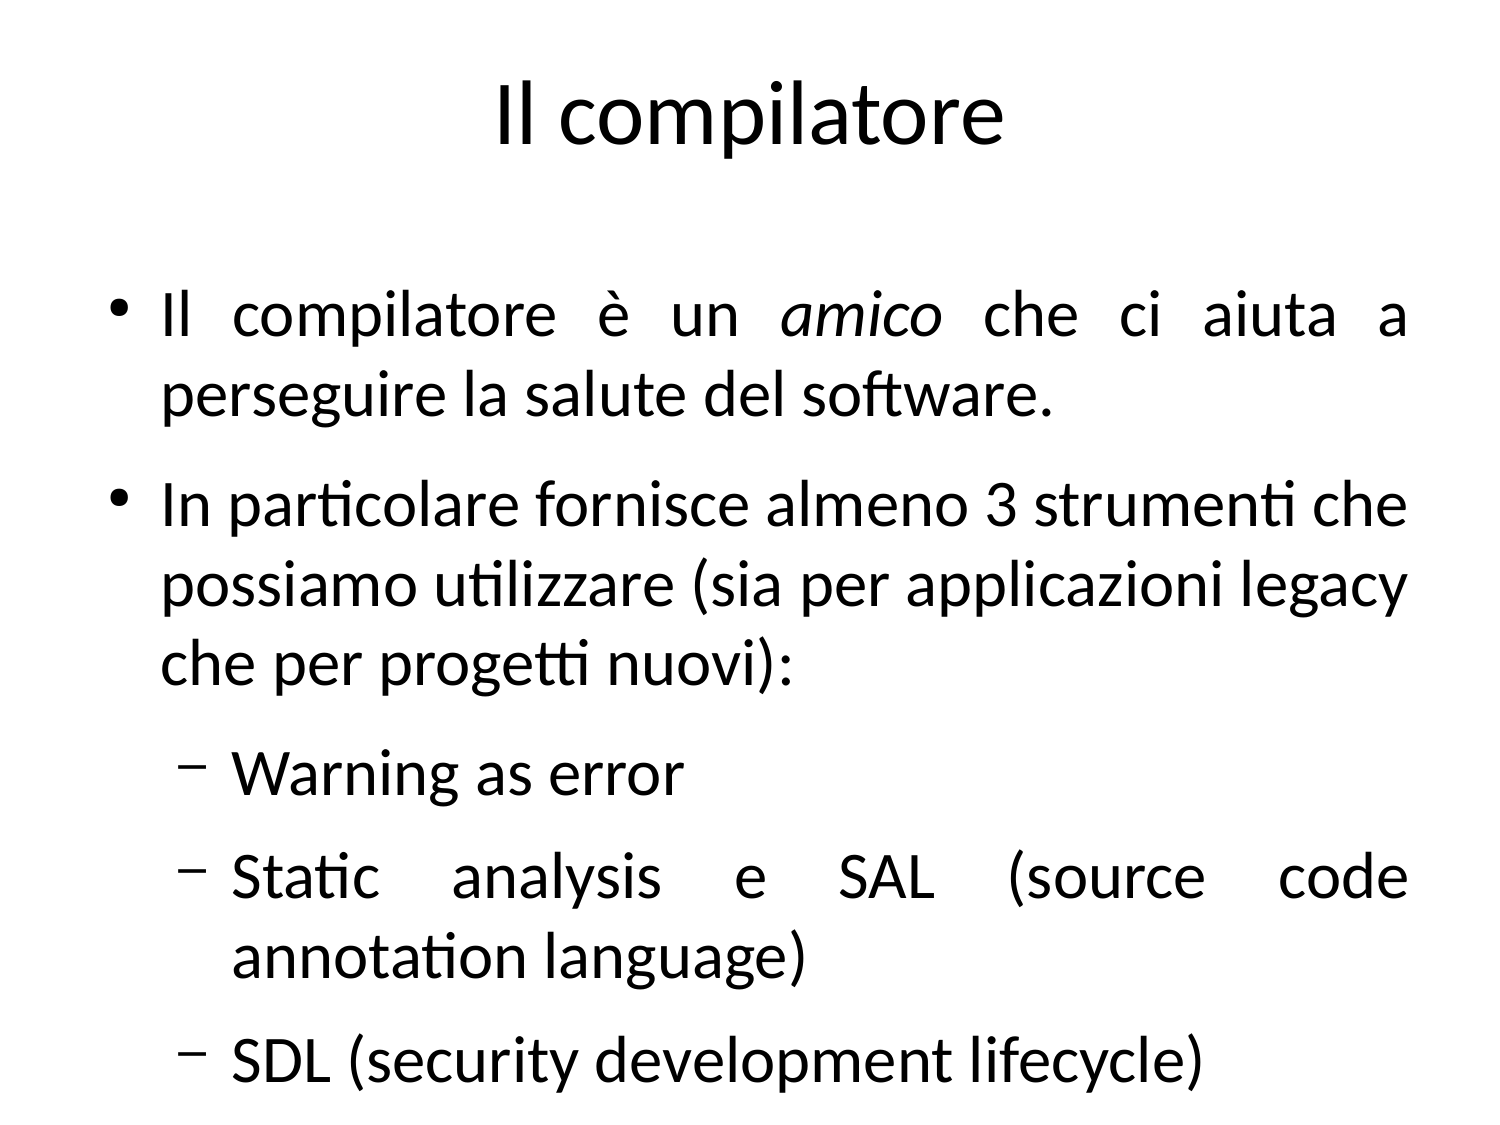

# Il compilatore
Il compilatore è un amico che ci aiuta a perseguire la salute del software.
In particolare fornisce almeno 3 strumenti che possiamo utilizzare (sia per applicazioni legacy che per progetti nuovi):
Warning as error
Static analysis e SAL (source code annotation language)
SDL (security development lifecycle)